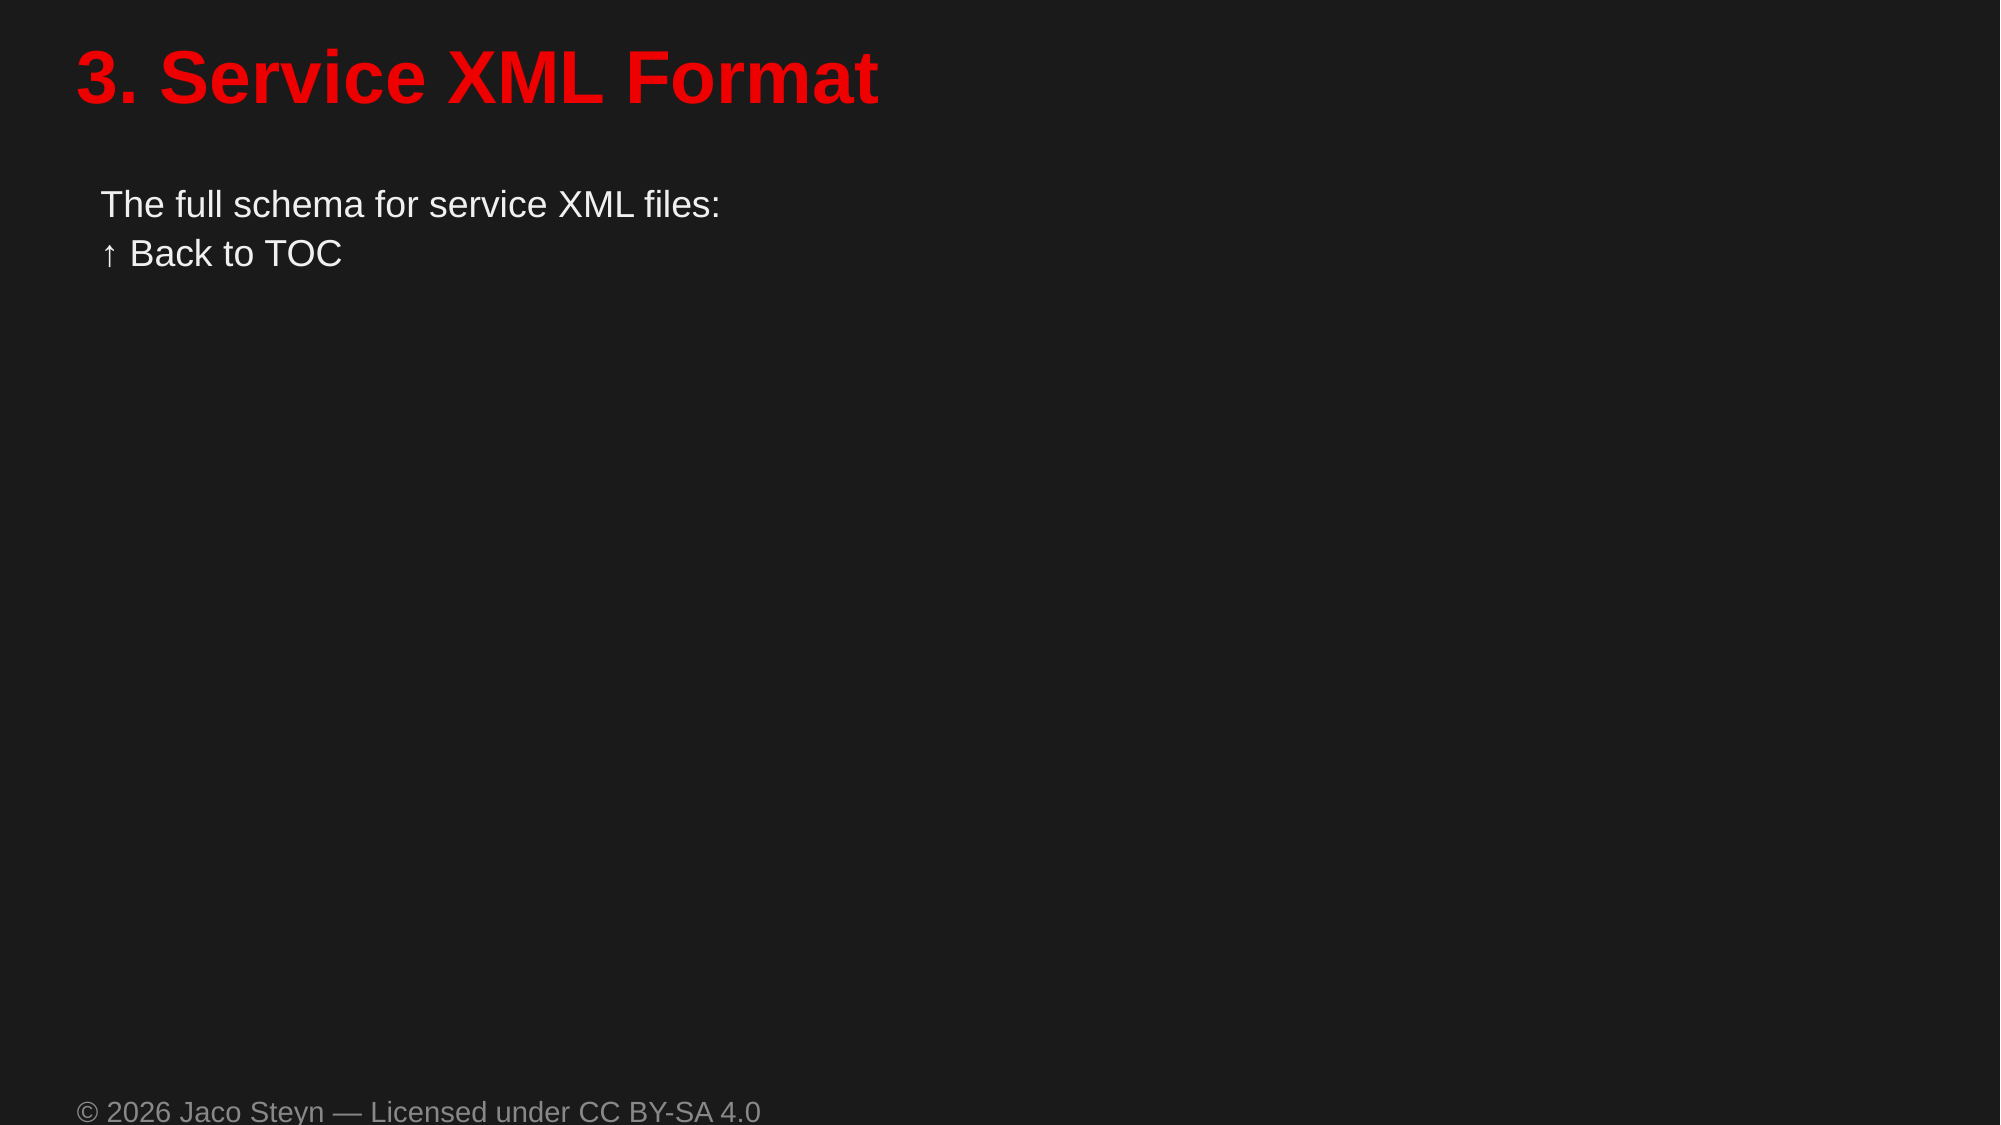

3. Service XML Format
The full schema for service XML files:
↑ Back to TOC
© 2026 Jaco Steyn — Licensed under CC BY-SA 4.0